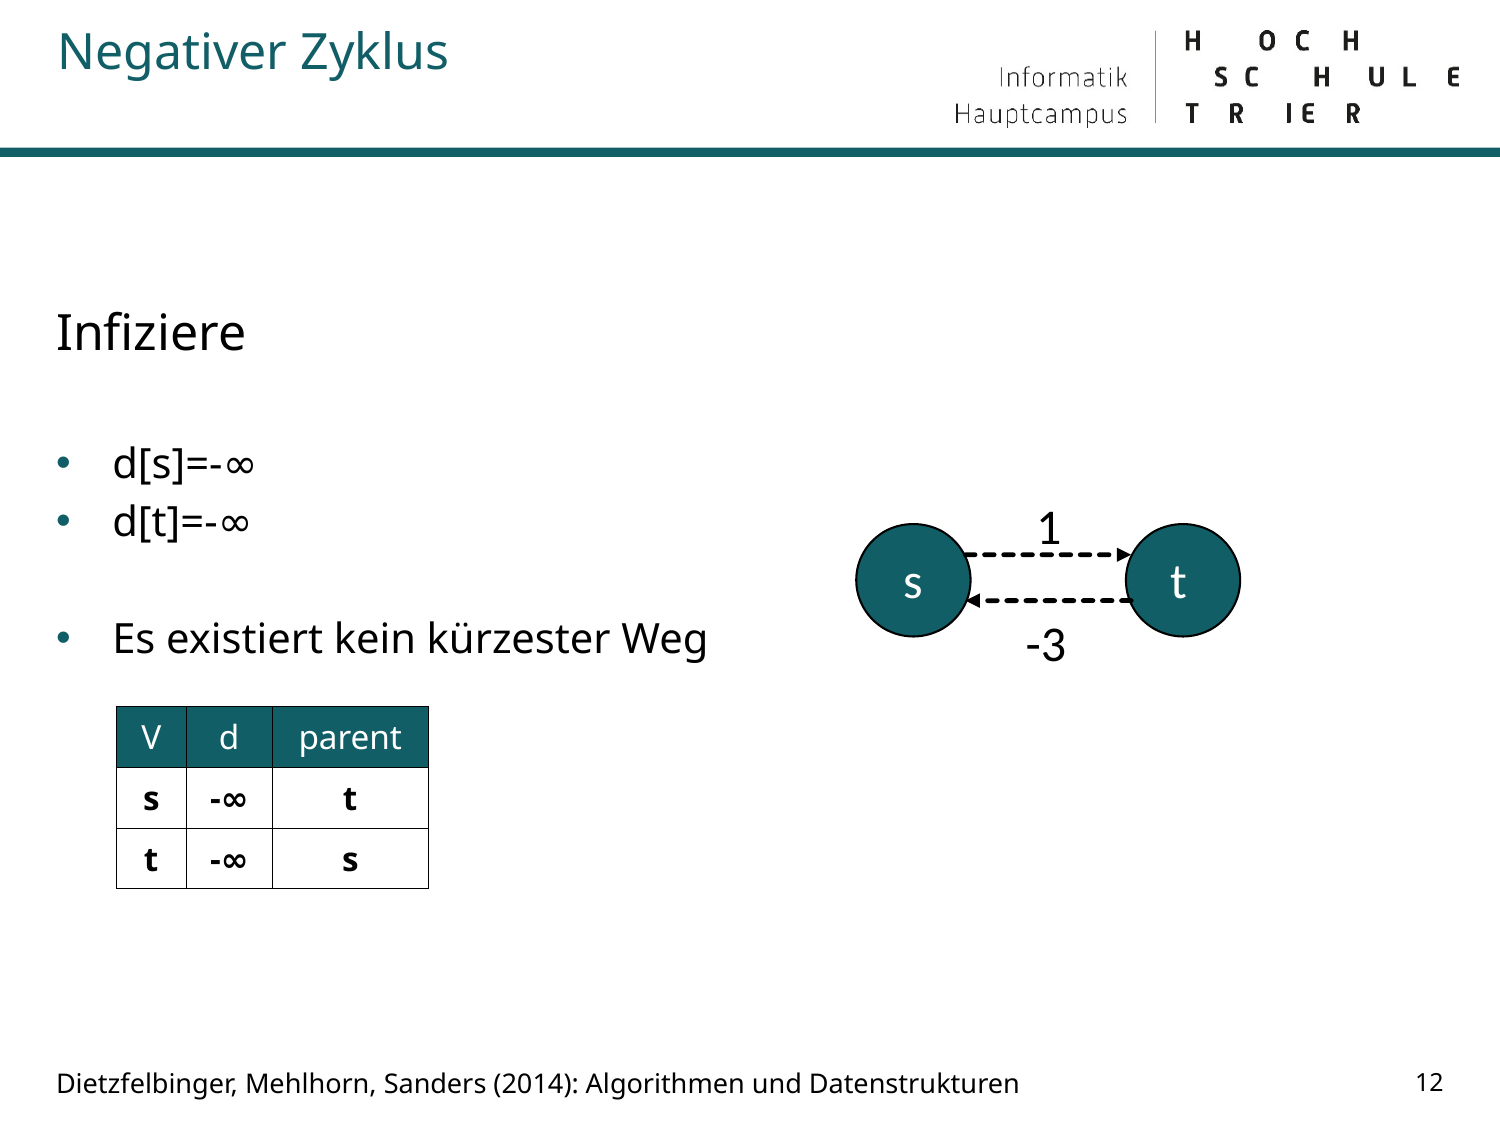

# Negativer Zyklus
Infiziere
d[s]=-∞
d[t]=-∞
Es existiert kein kürzester Weg
1
s
t
-3
| V | d | parent |
| --- | --- | --- |
| s | -∞ | t |
| t | -∞ | s |
Dietzfelbinger, Mehlhorn, Sanders (2014): Algorithmen und Datenstrukturen